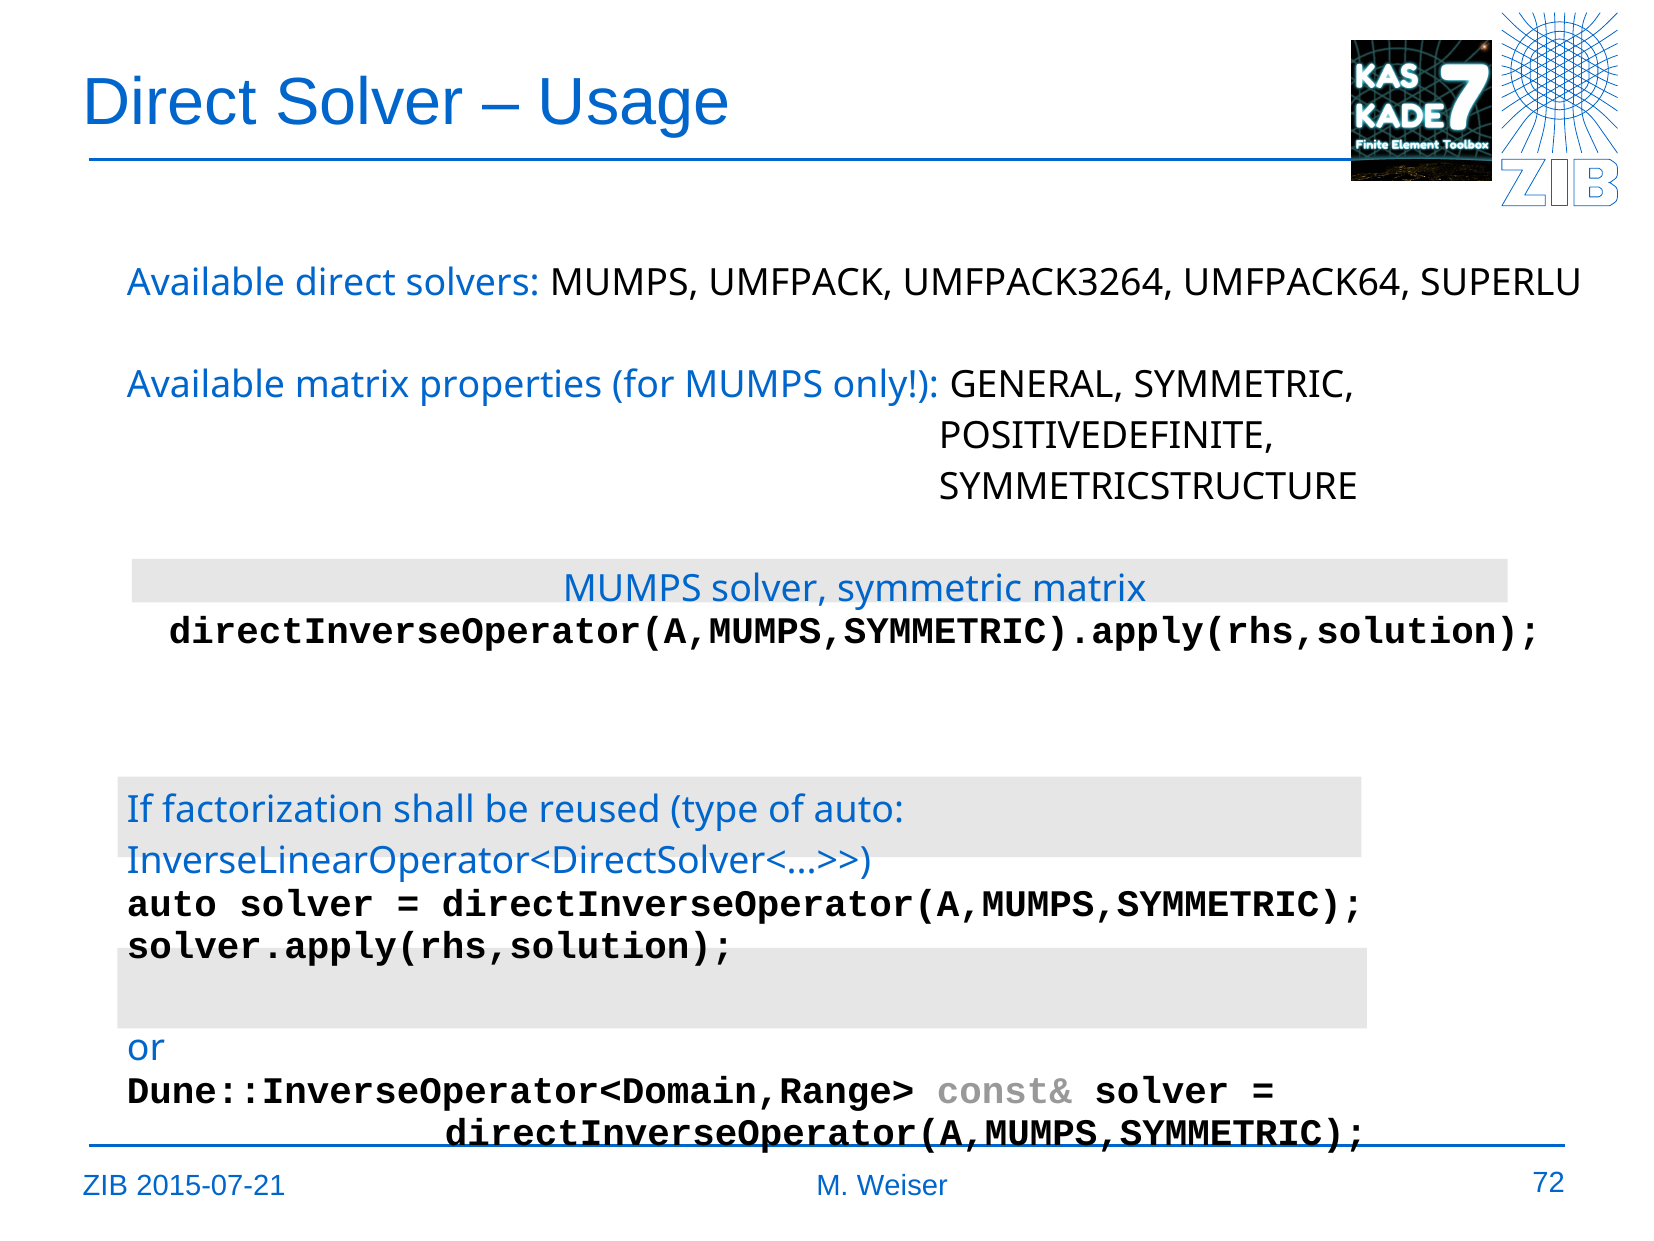

# Direct Solver – Usage
Available direct solvers: MUMPS, UMFPACK, UMFPACK3264, UMFPACK64, SUPERLU
Available matrix properties (for MUMPS only!): GENERAL, SYMMETRIC,
											POSITIVEDEFINITE,
											SYMMETRICSTRUCTURE
MUMPS solver, symmetric matrix
directInverseOperator(A,MUMPS,SYMMETRIC).apply(rhs,solution);
If factorization shall be reused (type of auto: InverseLinearOperator<DirectSolver<...>>)
auto solver = directInverseOperator(A,MUMPS,SYMMETRIC);
solver.apply(rhs,solution);
or
Dune::InverseOperator<Domain,Range> const& solver =
				 directInverseOperator(A,MUMPS,SYMMETRIC);
72
ZIB 2015-07-21
M. Weiser